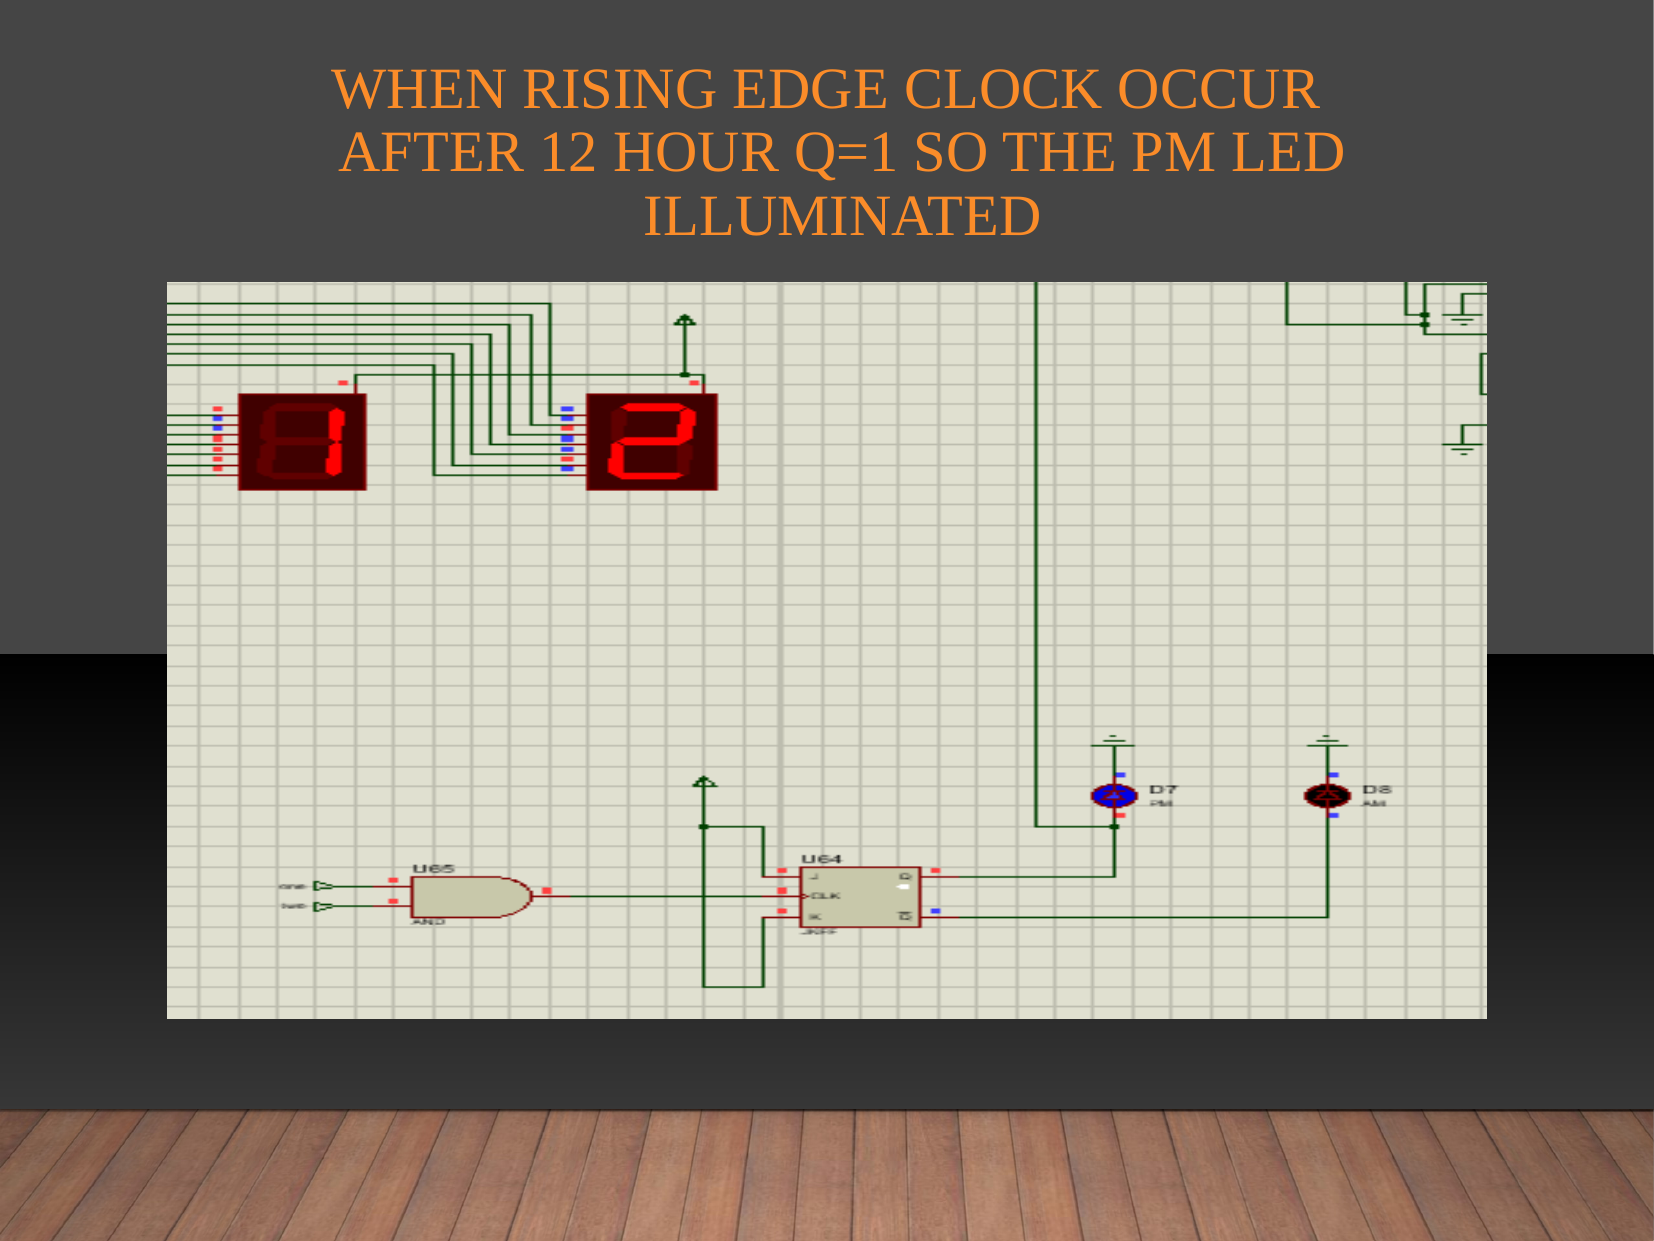

# When rising edge clock occur after 12 hour Q=1 so the PM led illuminated